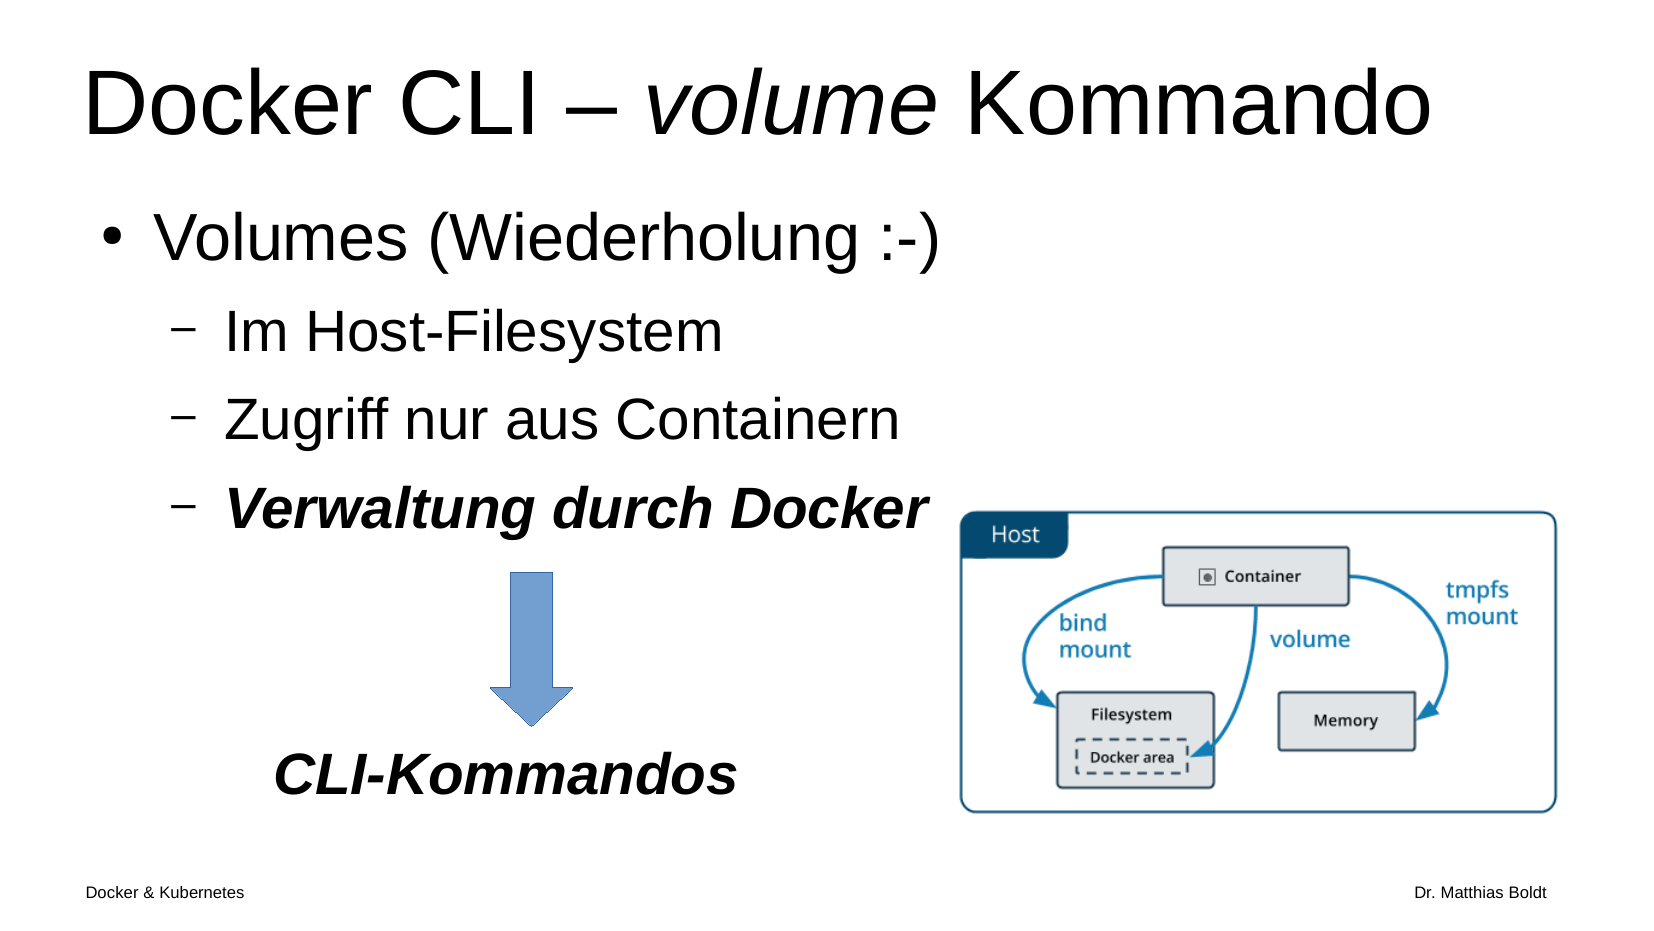

# Docker CLI – volume Kommando
Volumes (Wiederholung :-)
Im Host-Filesystem
Zugriff nur aus Containern
Verwaltung durch Docker
 CLI-Kommandos
Docker & Kubernetes																Dr. Matthias Boldt